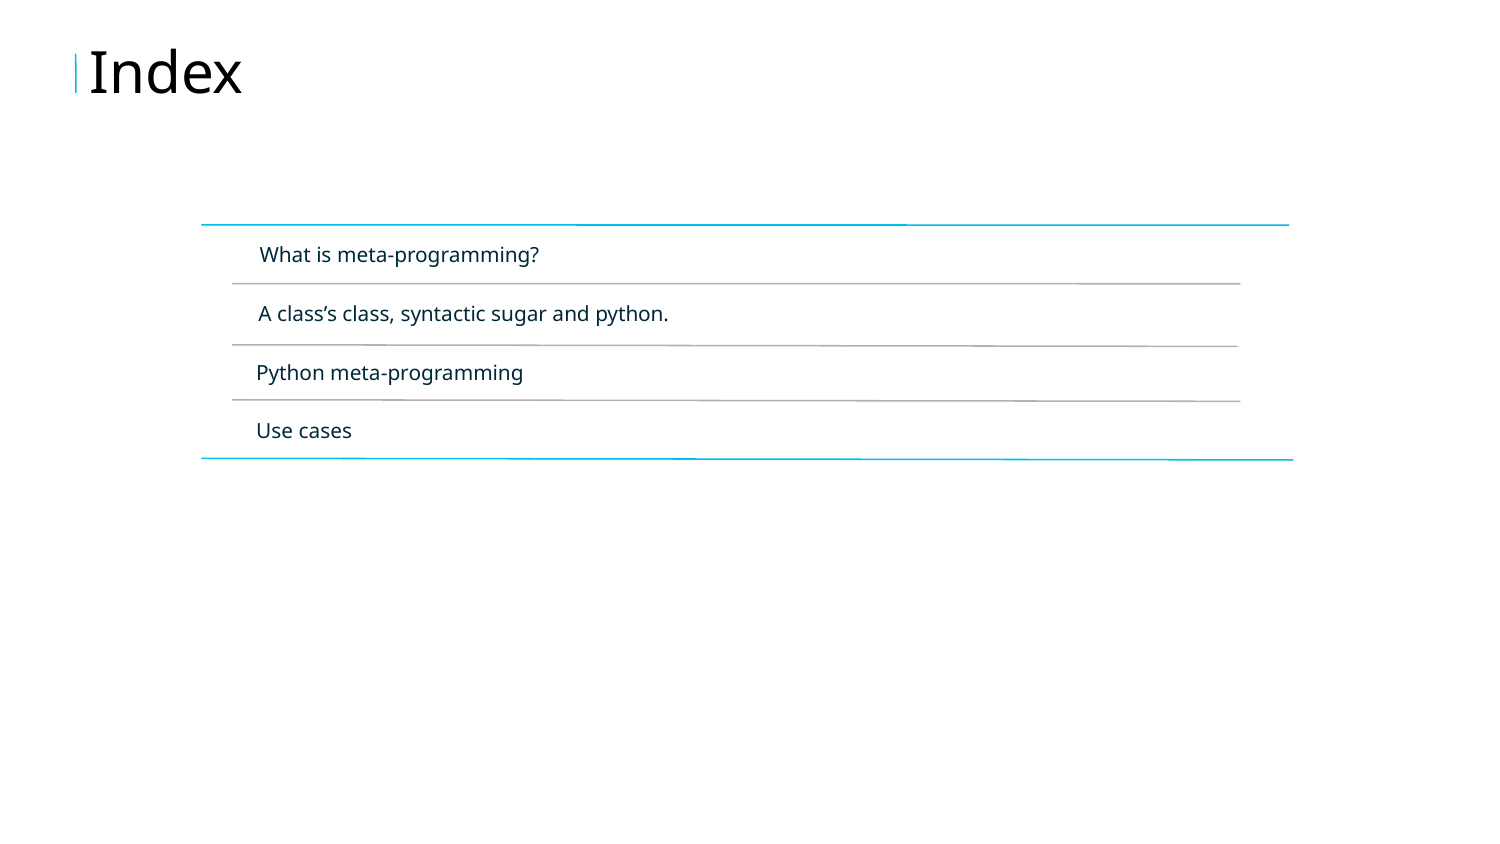

# Index
What is meta-programming?
A class’s class, syntactic sugar and python.
Python meta-programming
Use cases